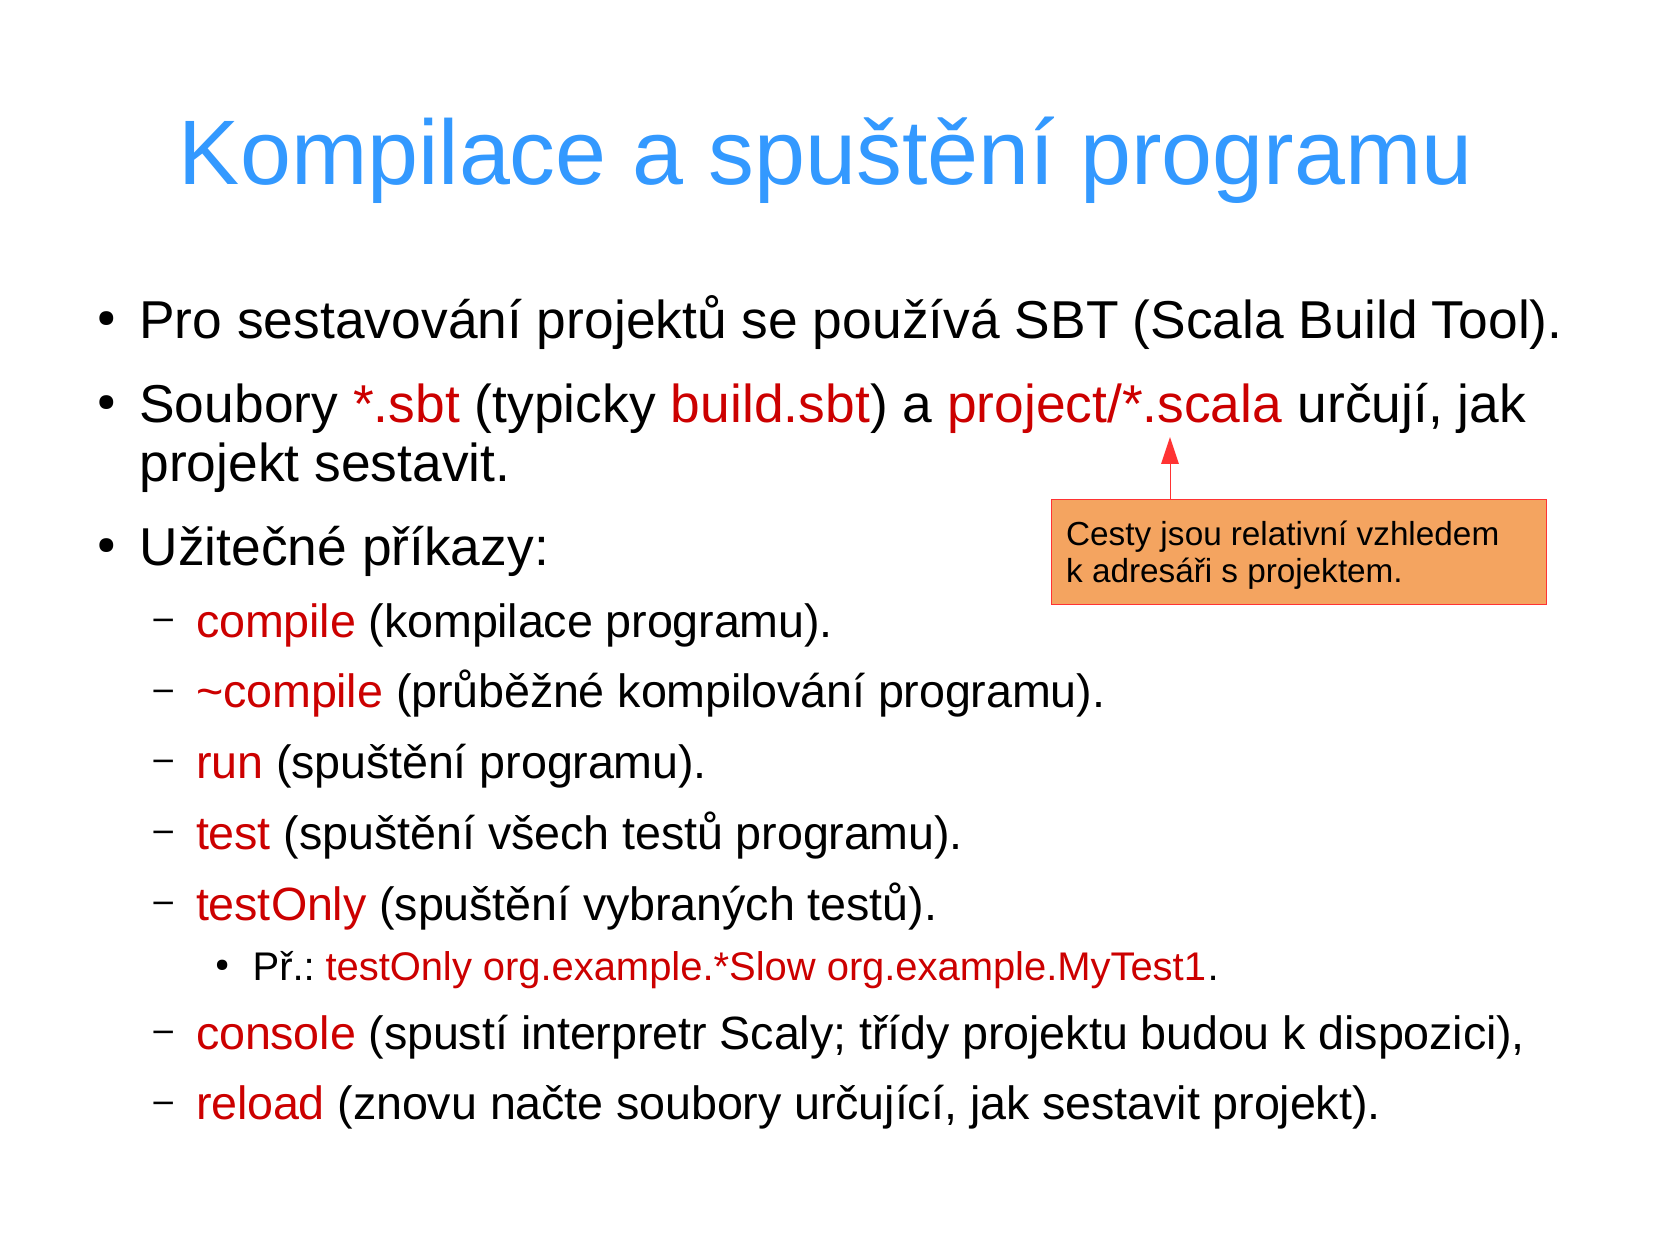

# Kompilace a spuštění programu
Pro sestavování projektů se používá SBT (Scala Build Tool).
Soubory *.sbt (typicky build.sbt) a project/*.scala určují, jak projekt sestavit.
Užitečné příkazy:
compile (kompilace programu).
~compile (průběžné kompilování programu).
run (spuštění programu).
test (spuštění všech testů programu).
testOnly (spuštění vybraných testů).
Př.: testOnly org.example.*Slow org.example.MyTest1.
console (spustí interpretr Scaly; třídy projektu budou k dispozici),
reload (znovu načte soubory určující, jak sestavit projekt).
Cesty jsou relativní vzhledem
k adresáři s projektem.